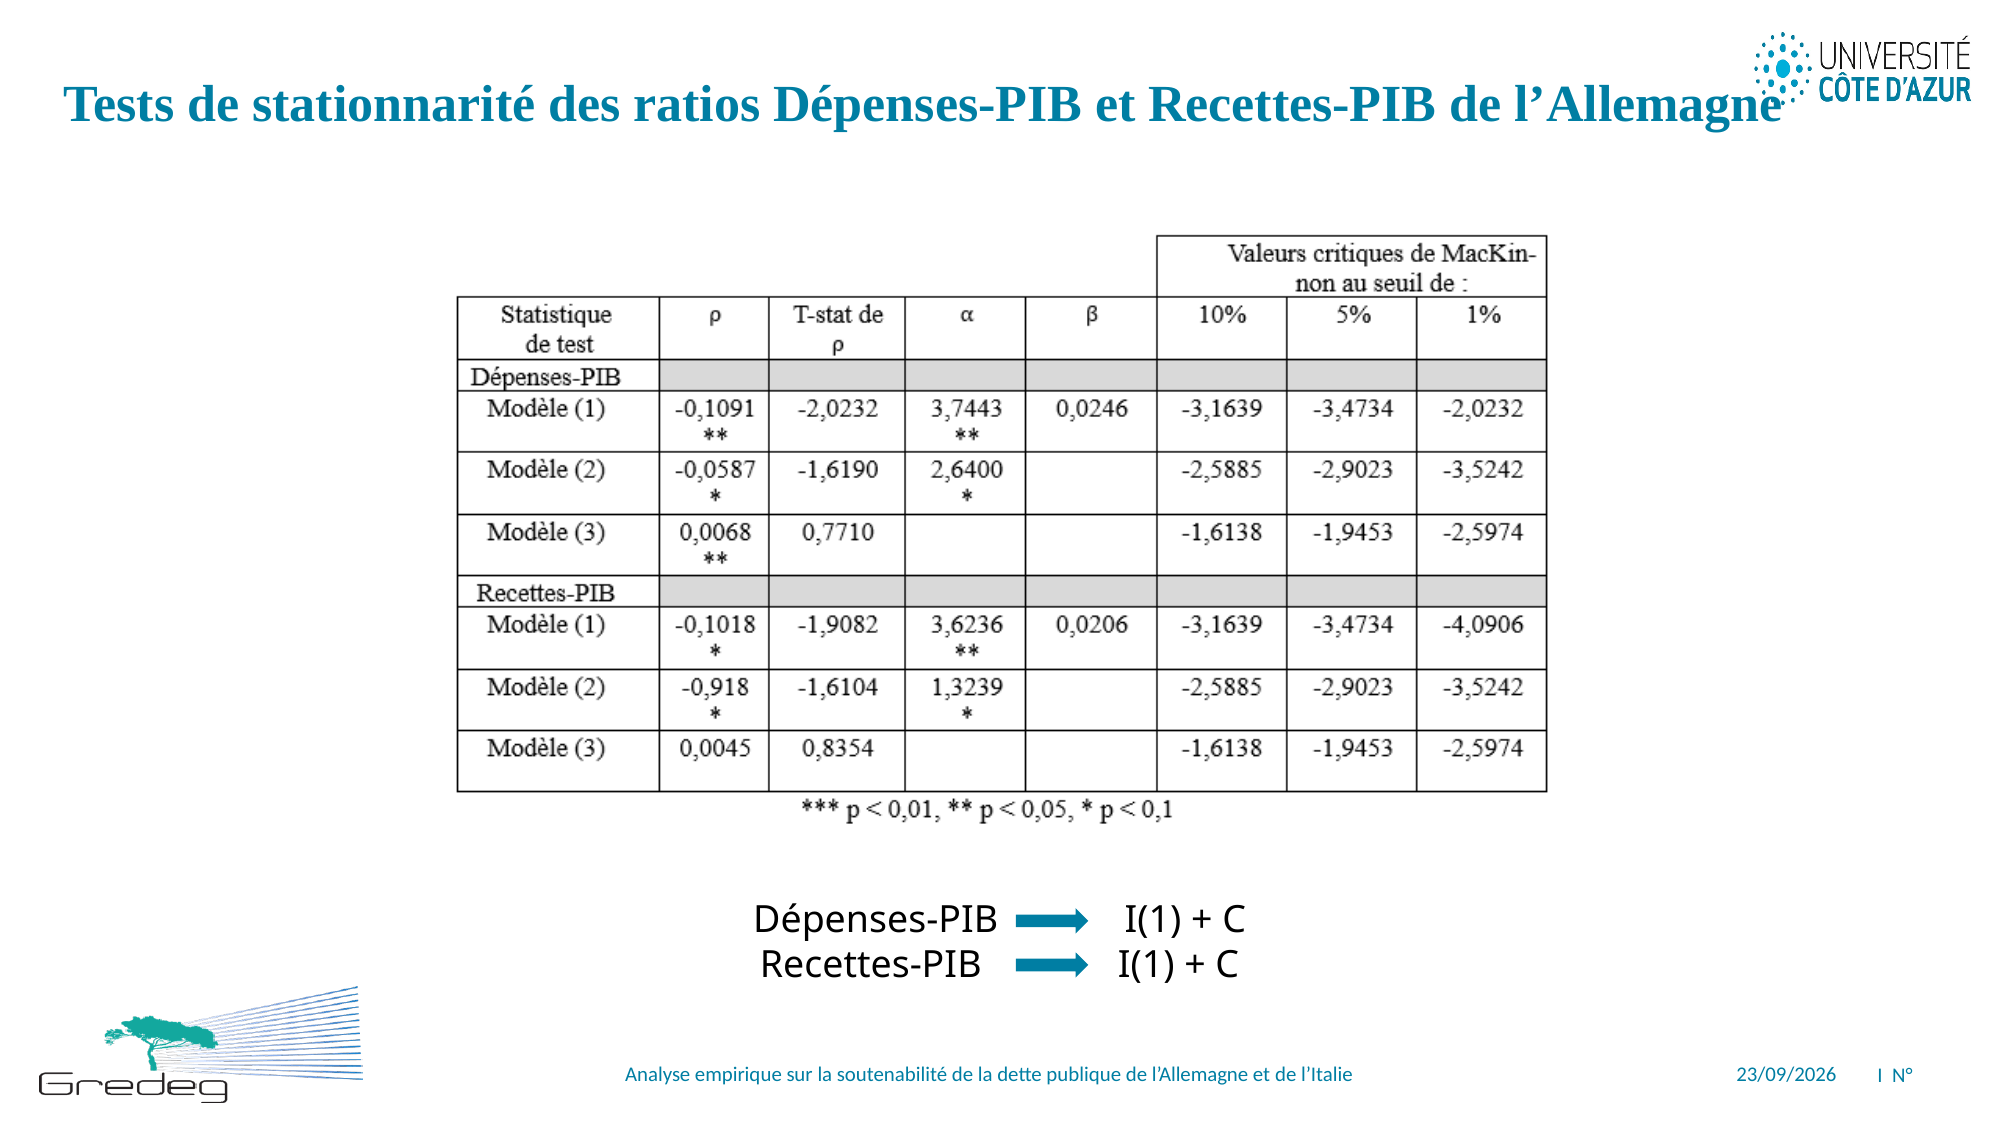

# Tests de stationnarité des ratios Dépenses-PIB et Recettes-PIB de l’Allemagne
Dépenses-PIB I(1) + C
Recettes-PIB I(1) + C
Analyse empirique sur la soutenabilité de la dette publique de l’Allemagne et de l’Italie